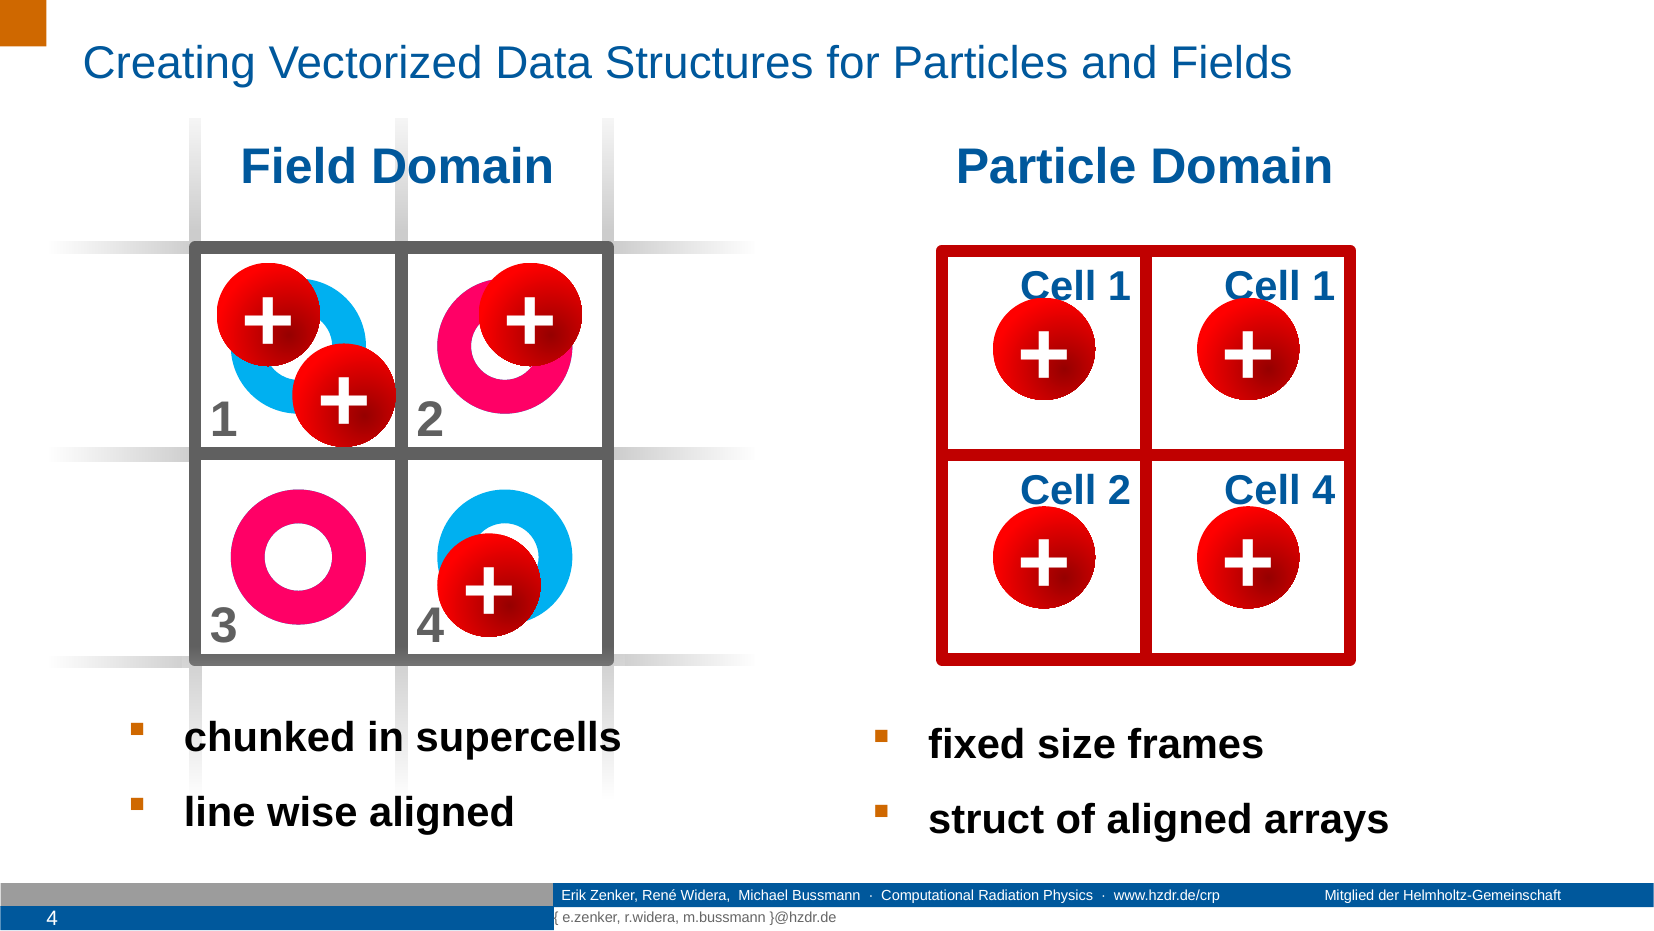

# Creating Vectorized Data Structures for Particles and Fields
Field Domain
 Particle Domain
1
2
Cell 1
Cell 1
+
+
+
+
+
3
4
Cell 2
Cell 4
+
+
+
chunked in supercells
line wise aligned
fixed size frames
struct of aligned arrays